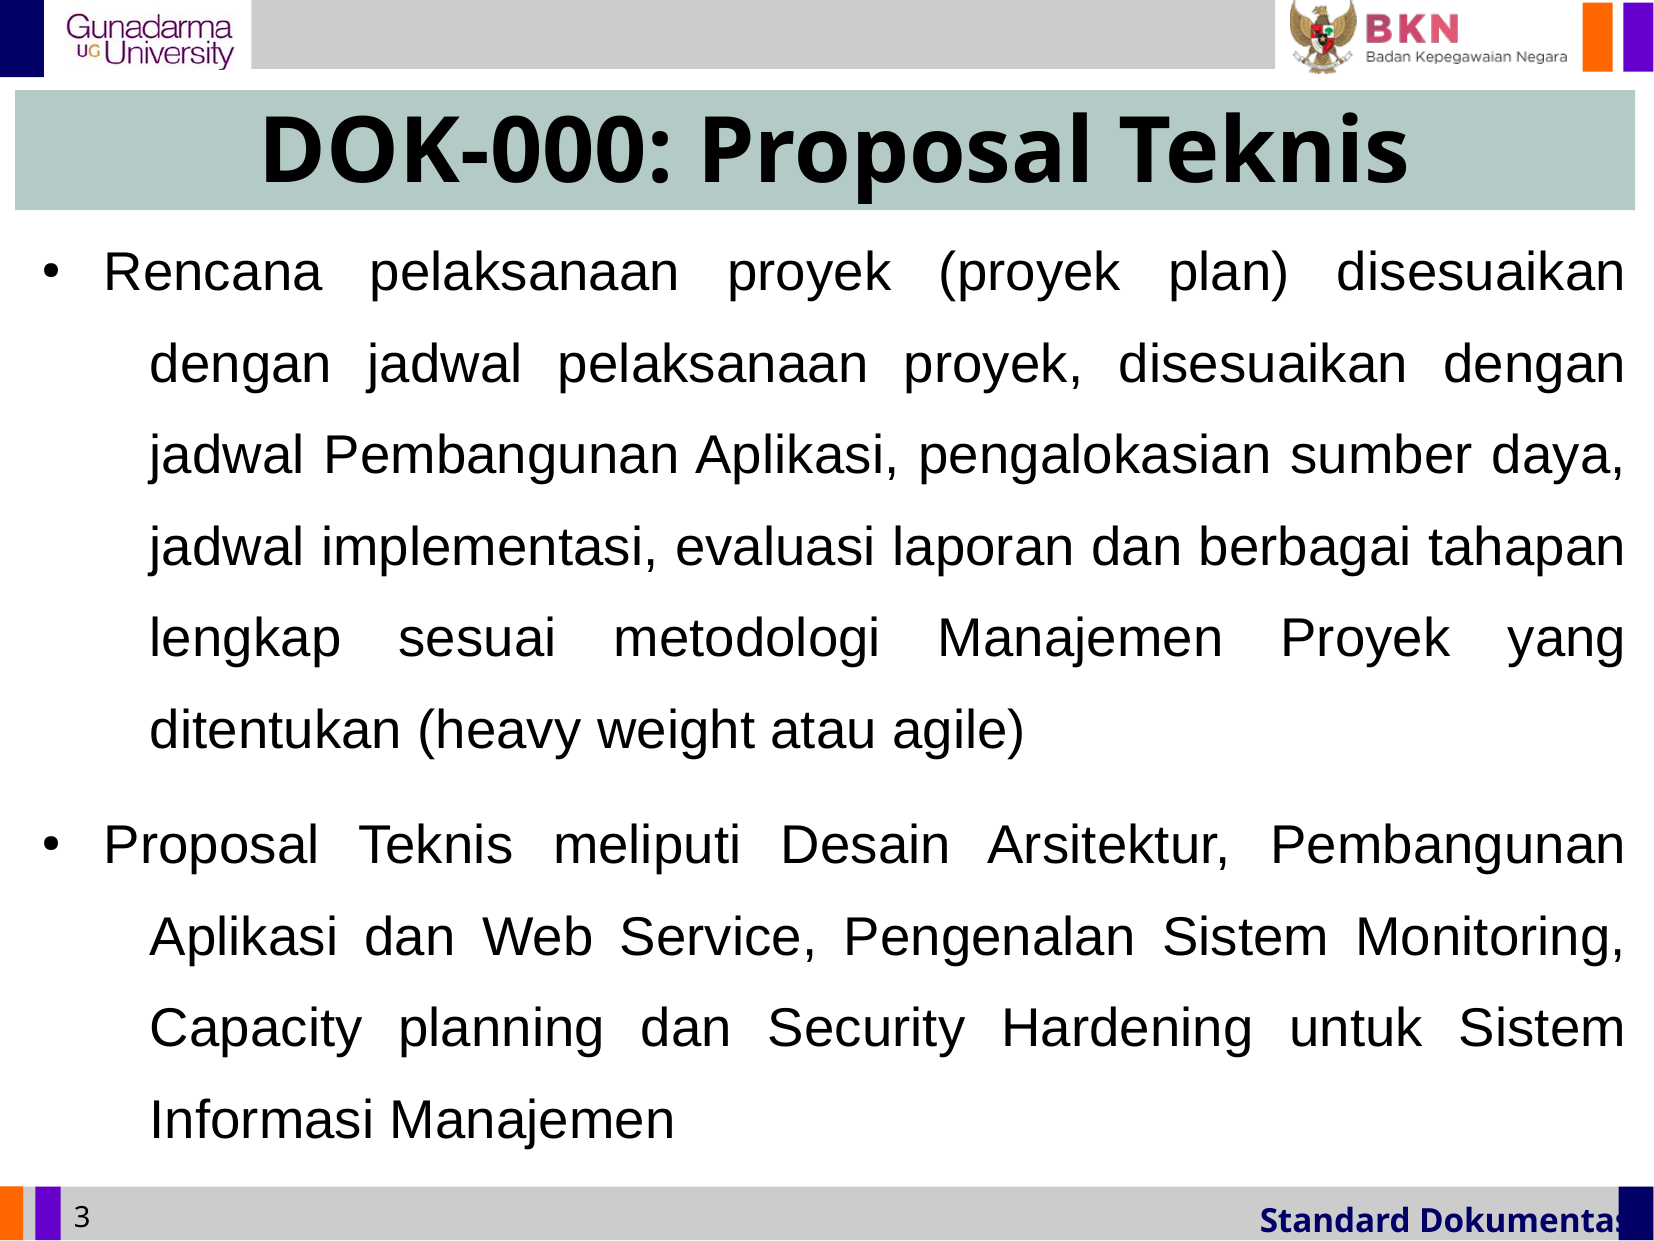

# DOK-000: Proposal Teknis
Rencana pelaksanaan proyek (proyek plan) disesuaikan dengan jadwal pelaksanaan proyek, disesuaikan dengan jadwal Pembangunan Aplikasi, pengalokasian sumber daya, jadwal implementasi, evaluasi laporan dan berbagai tahapan lengkap sesuai metodologi Manajemen Proyek yang ditentukan (heavy weight atau agile)
Proposal Teknis meliputi Desain Arsitektur, Pembangunan Aplikasi dan Web Service, Pengenalan Sistem Monitoring, Capacity planning dan Security Hardening untuk Sistem Informasi Manajemen